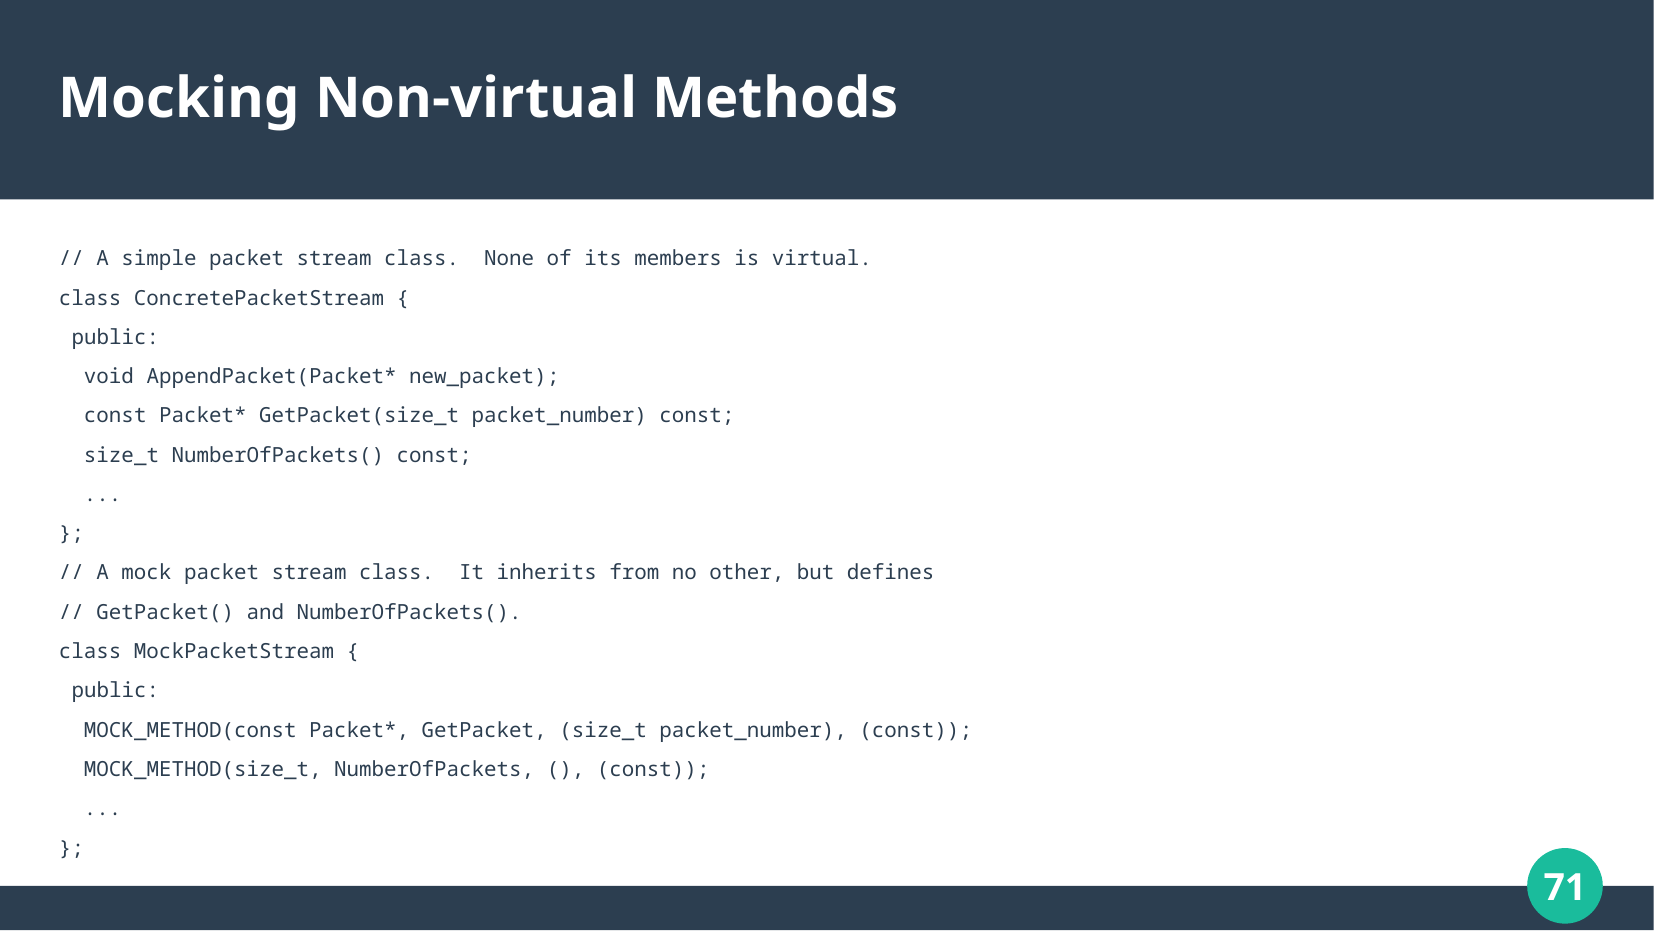

# Mocking Non-virtual Methods
// A simple packet stream class. None of its members is virtual.
class ConcretePacketStream {
 public:
 void AppendPacket(Packet* new_packet);
 const Packet* GetPacket(size_t packet_number) const;
 size_t NumberOfPackets() const;
 ...
};
// A mock packet stream class. It inherits from no other, but defines
// GetPacket() and NumberOfPackets().
class MockPacketStream {
 public:
 MOCK_METHOD(const Packet*, GetPacket, (size_t packet_number), (const));
 MOCK_METHOD(size_t, NumberOfPackets, (), (const));
 ...
};